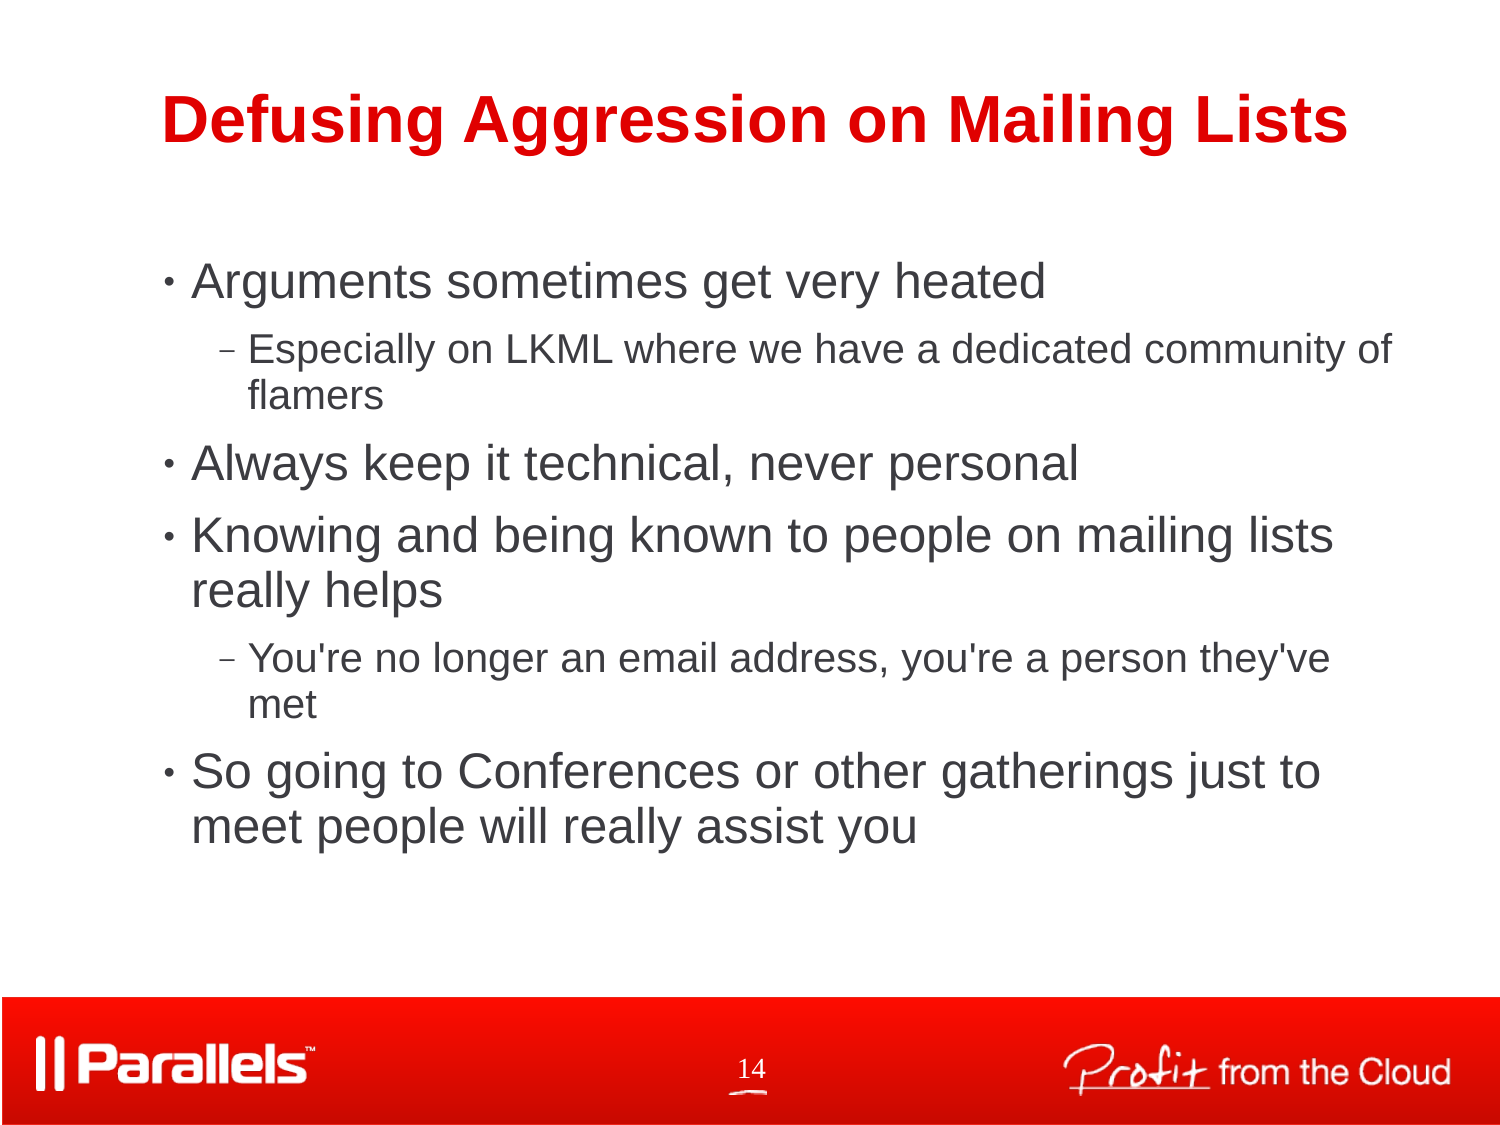

# Defusing Aggression on Mailing Lists
Arguments sometimes get very heated
Especially on LKML where we have a dedicated community of flamers
Always keep it technical, never personal
Knowing and being known to people on mailing lists really helps
You're no longer an email address, you're a person they've met
So going to Conferences or other gatherings just to meet people will really assist you